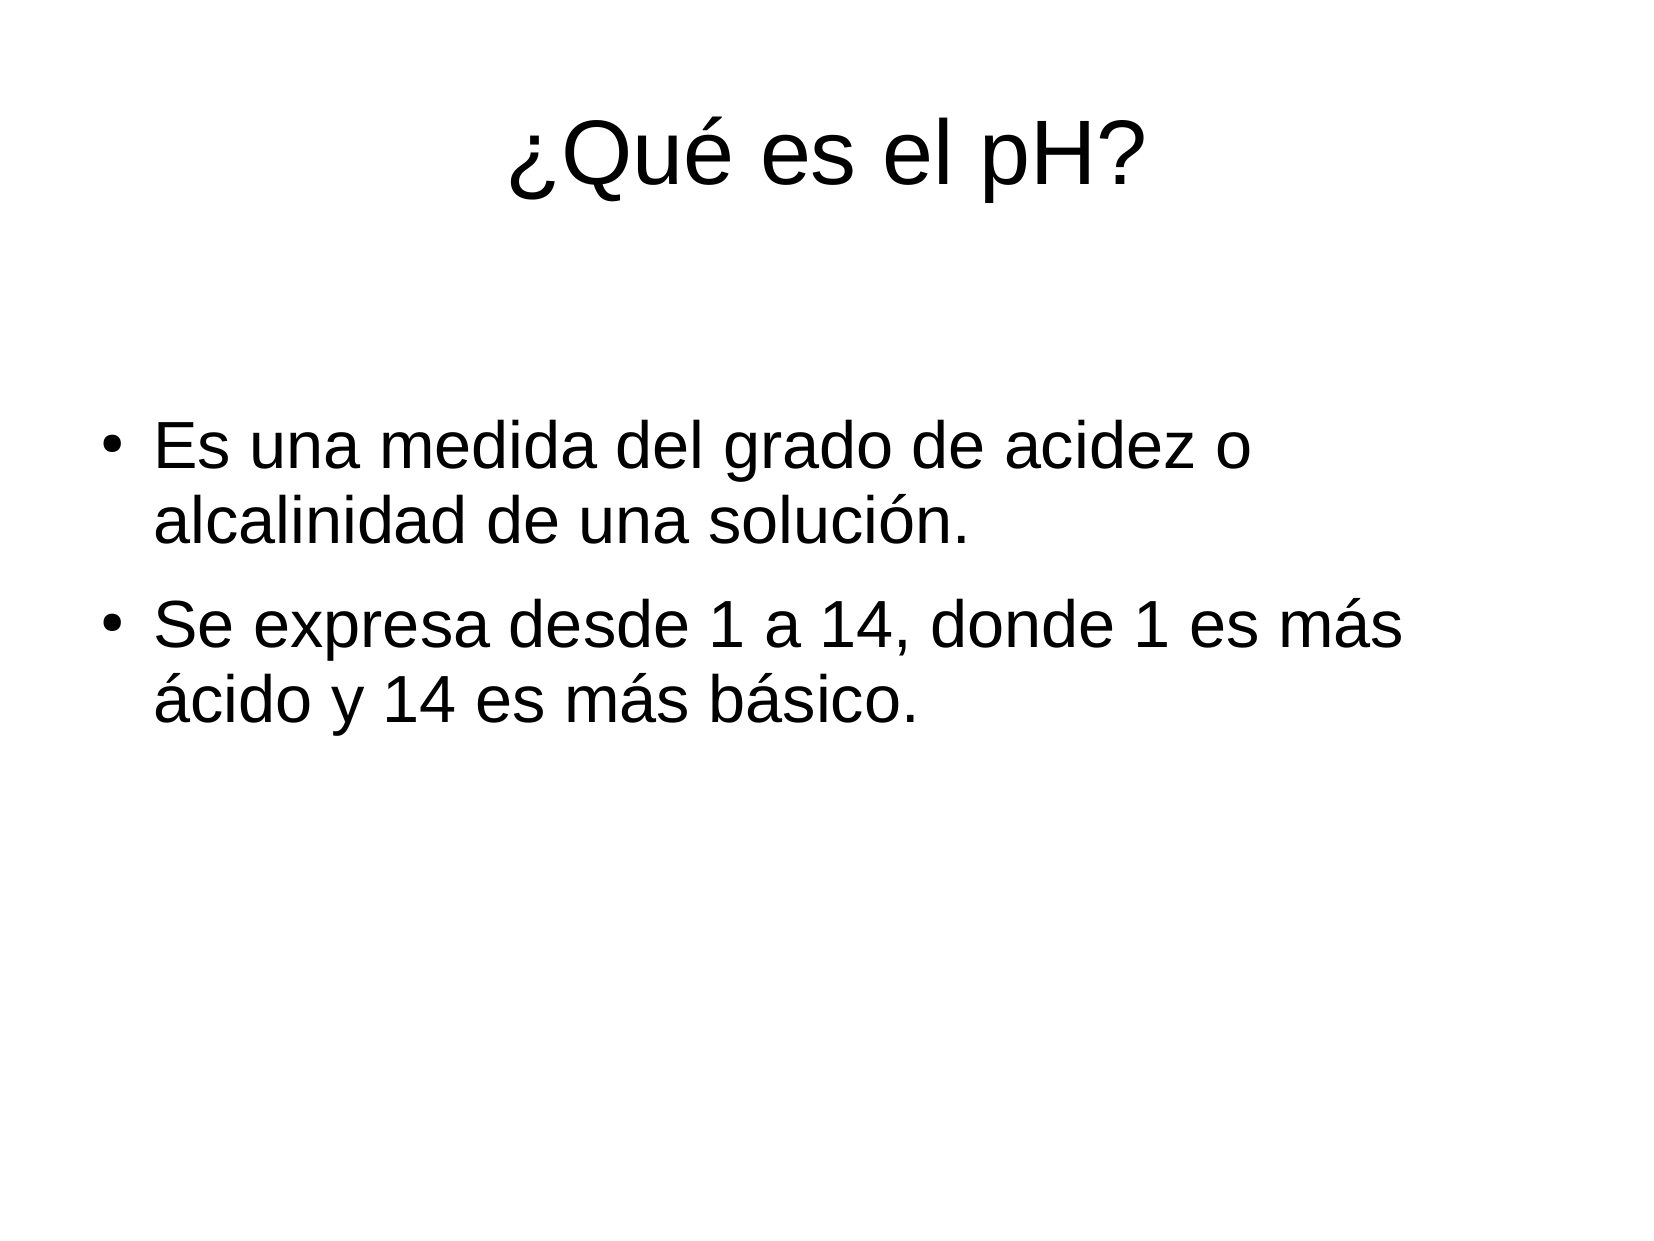

# ¿Qué es el pH?
Es una medida del grado de acidez o alcalinidad de una solución.
Se expresa desde 1 a 14, donde 1 es más ácido y 14 es más básico.